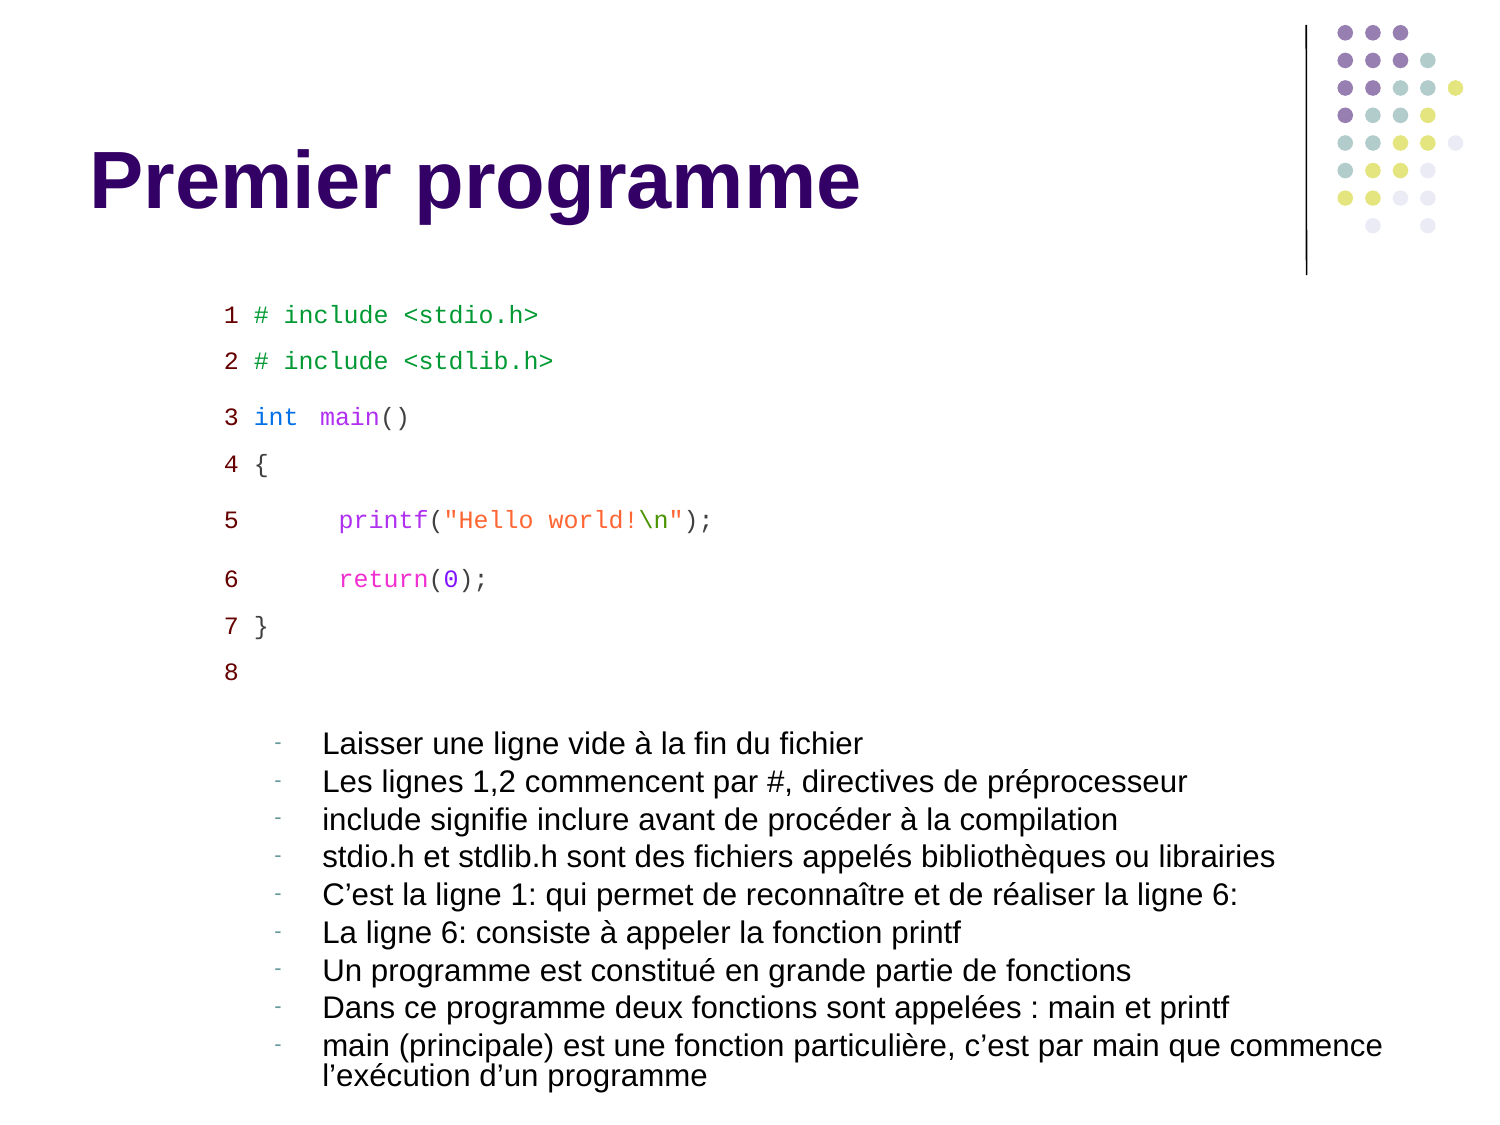

# Premier programme
 1 # include <stdio.h>
 2 # include <stdlib.h>
 3 int main()
 4 {
 5 printf("Hello world!\n");
 6 return(0);
 7 }
 8
Laisser une ligne vide à la fin du fichier
Les lignes 1,2 commencent par #, directives de préprocesseur
include signifie inclure avant de procéder à la compilation
stdio.h et stdlib.h sont des fichiers appelés bibliothèques ou librairies
C’est la ligne 1: qui permet de reconnaître et de réaliser la ligne 6:
La ligne 6: consiste à appeler la fonction printf
Un programme est constitué en grande partie de fonctions
Dans ce programme deux fonctions sont appelées : main et printf
main (principale) est une fonction particulière, c’est par main que commence l’exécution d’un programme